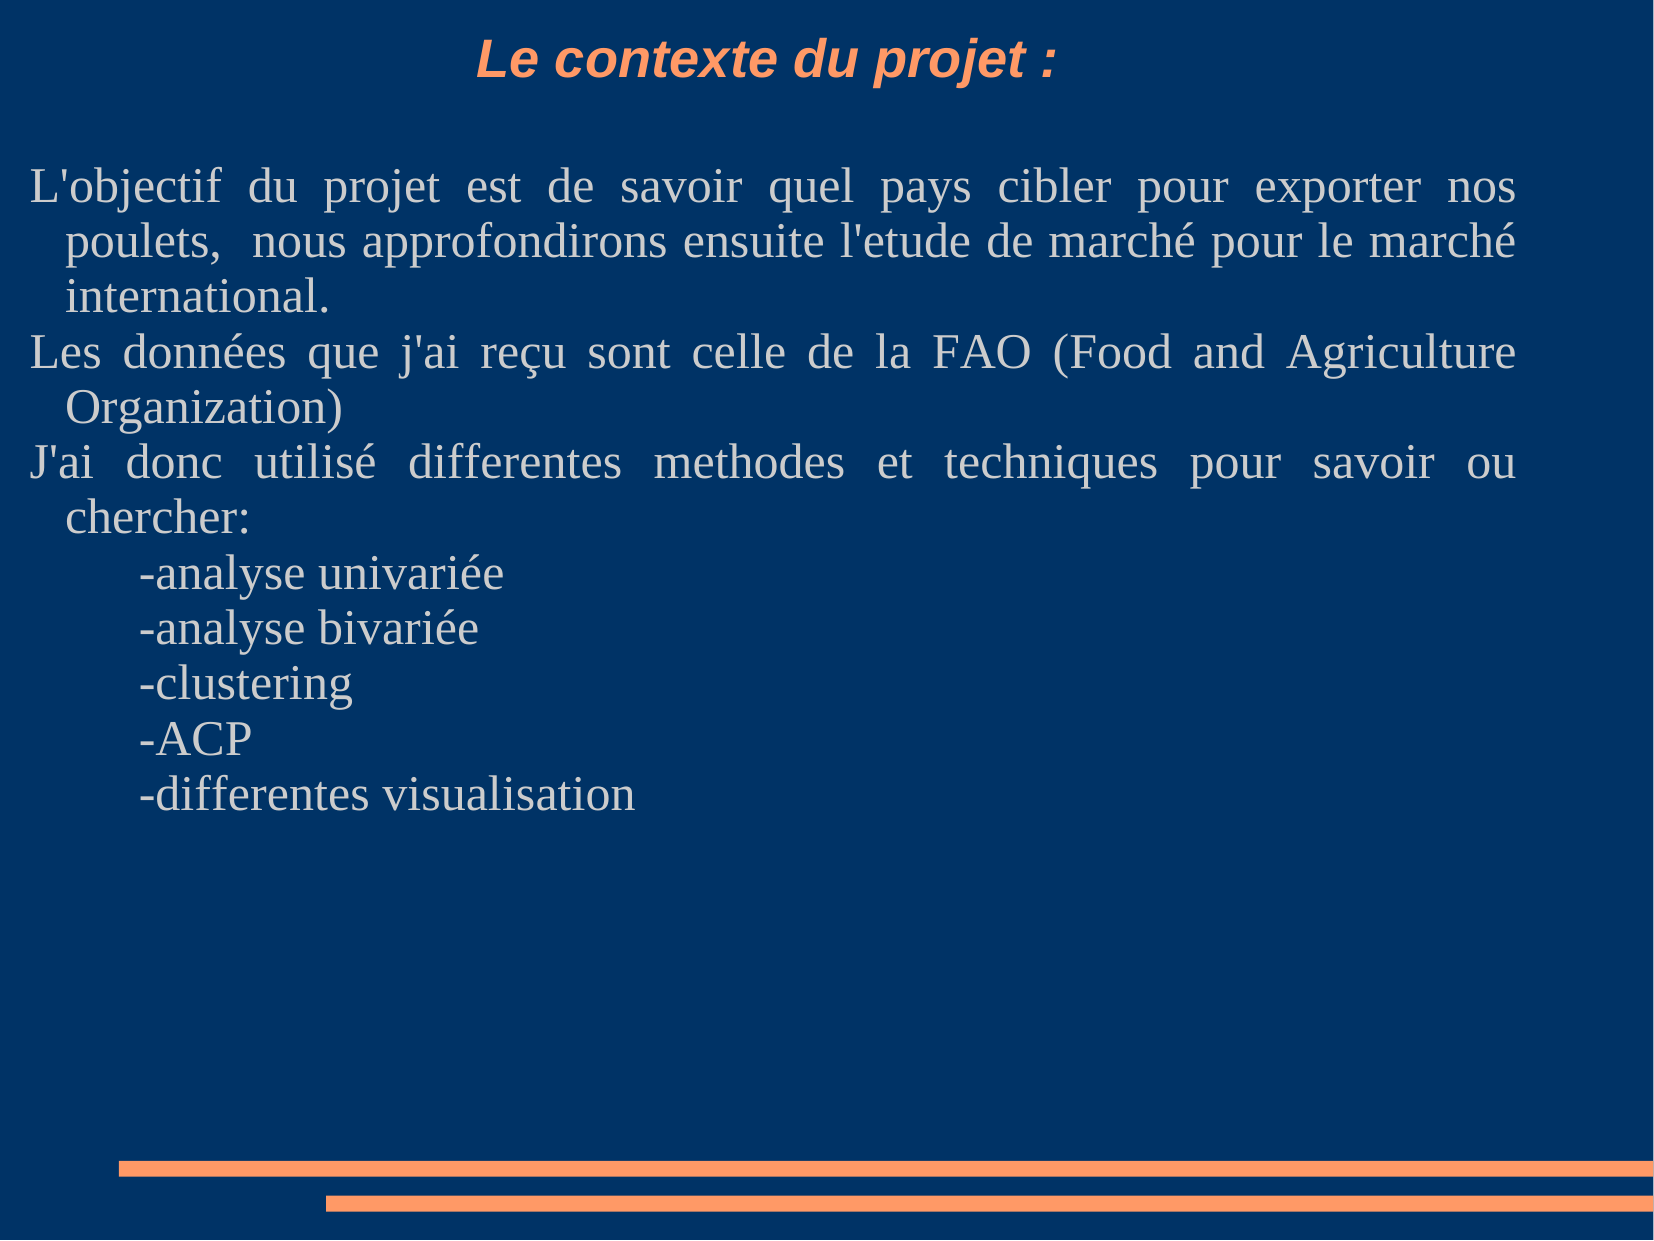

# Le contexte du projet :
L'objectif du projet est de savoir quel pays cibler pour exporter nos poulets, nous approfondirons ensuite l'etude de marché pour le marché international.
Les données que j'ai reçu sont celle de la FAO (Food and Agriculture Organization)
J'ai donc utilisé differentes methodes et techniques pour savoir ou chercher:
	-analyse univariée
	-analyse bivariée
	-clustering
	-ACP
	-differentes visualisation